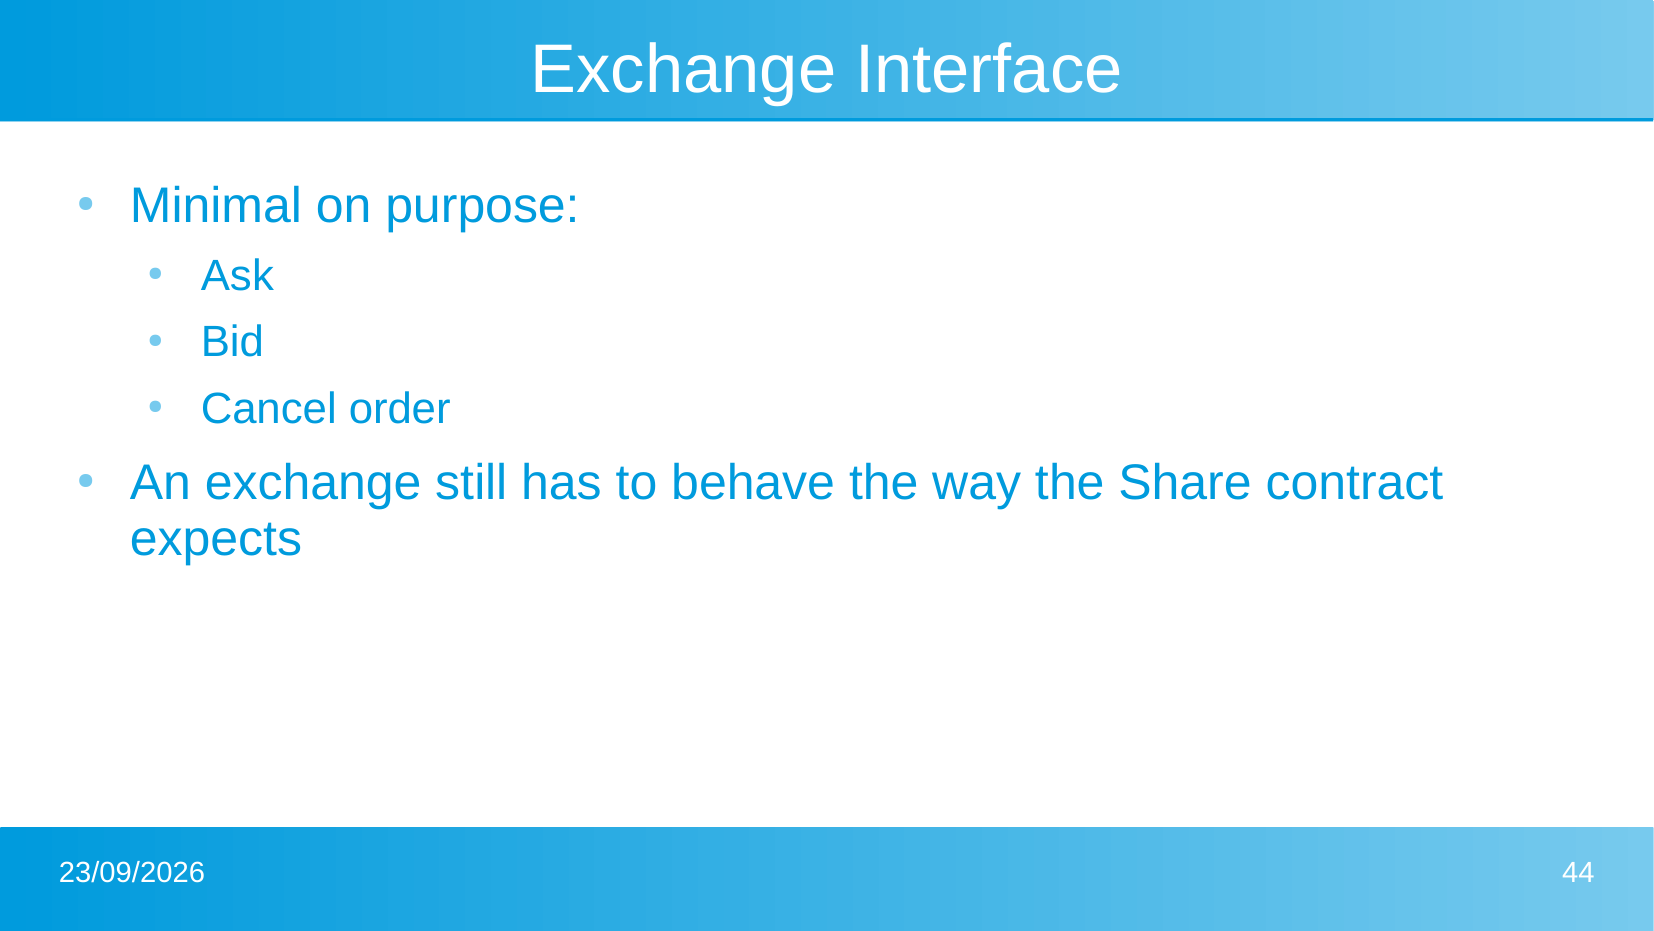

# Exchange Interface
Minimal on purpose:
Ask
Bid
Cancel order
An exchange still has to behave the way the Share contract expects
44